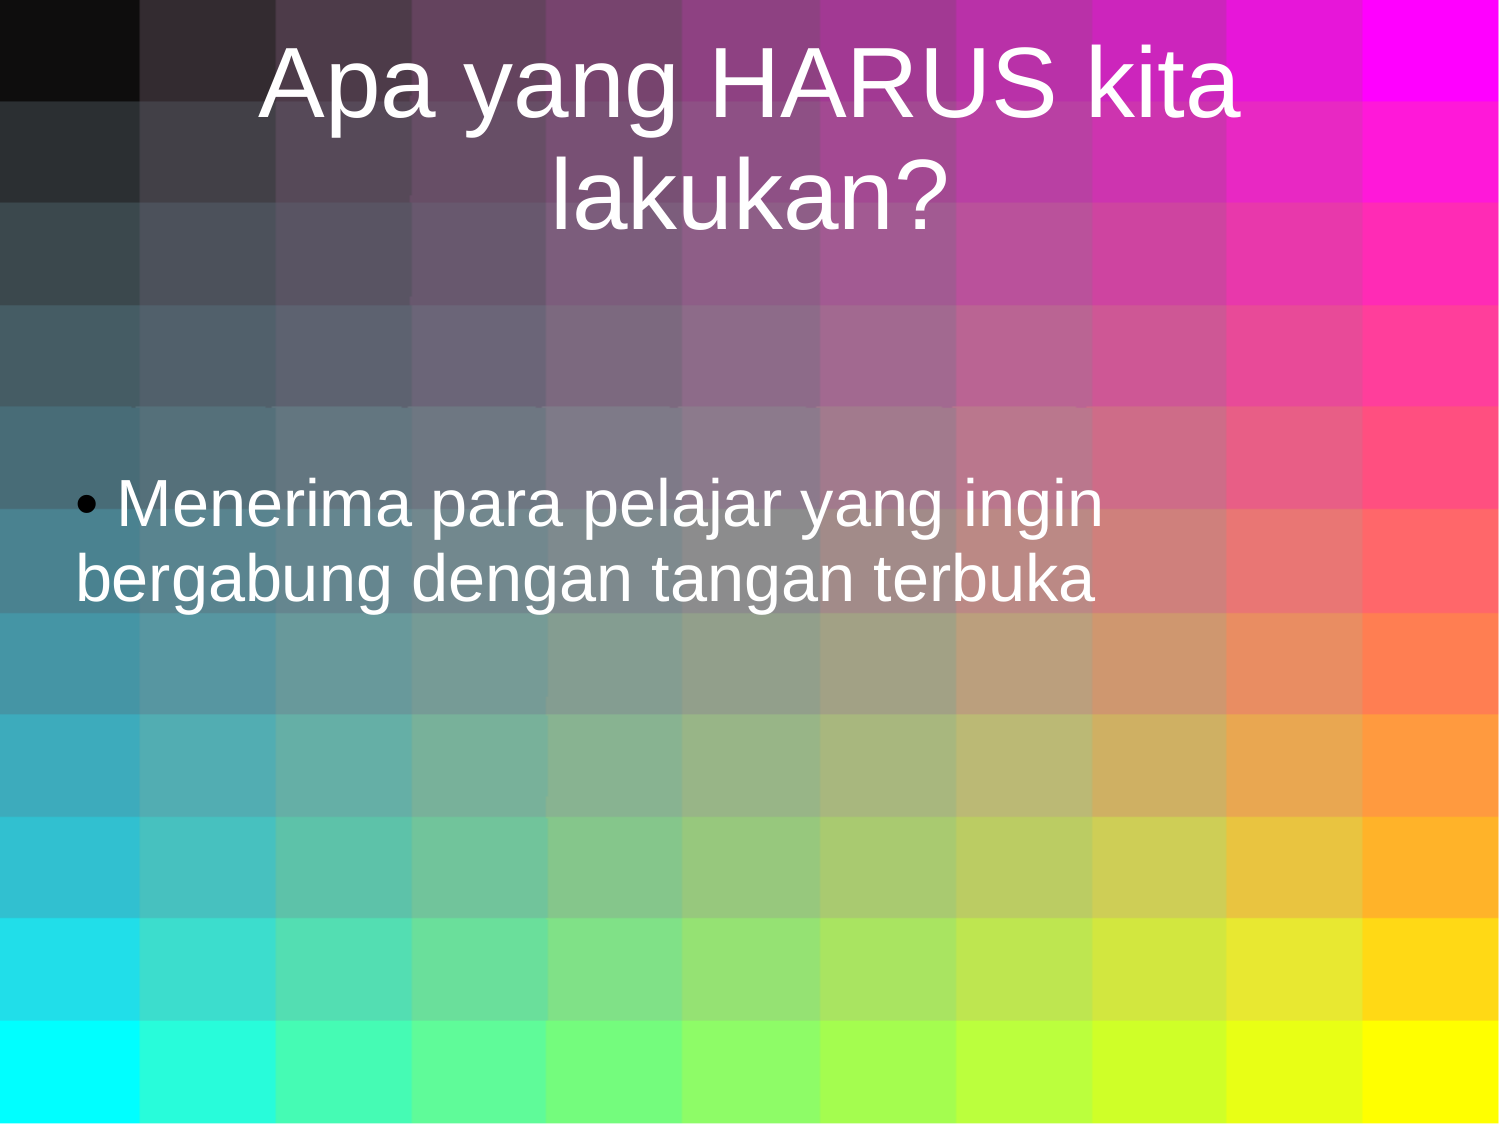

# Apa yang HARUS kita lakukan?
 Menerima para pelajar yang ingin bergabung dengan tangan terbuka